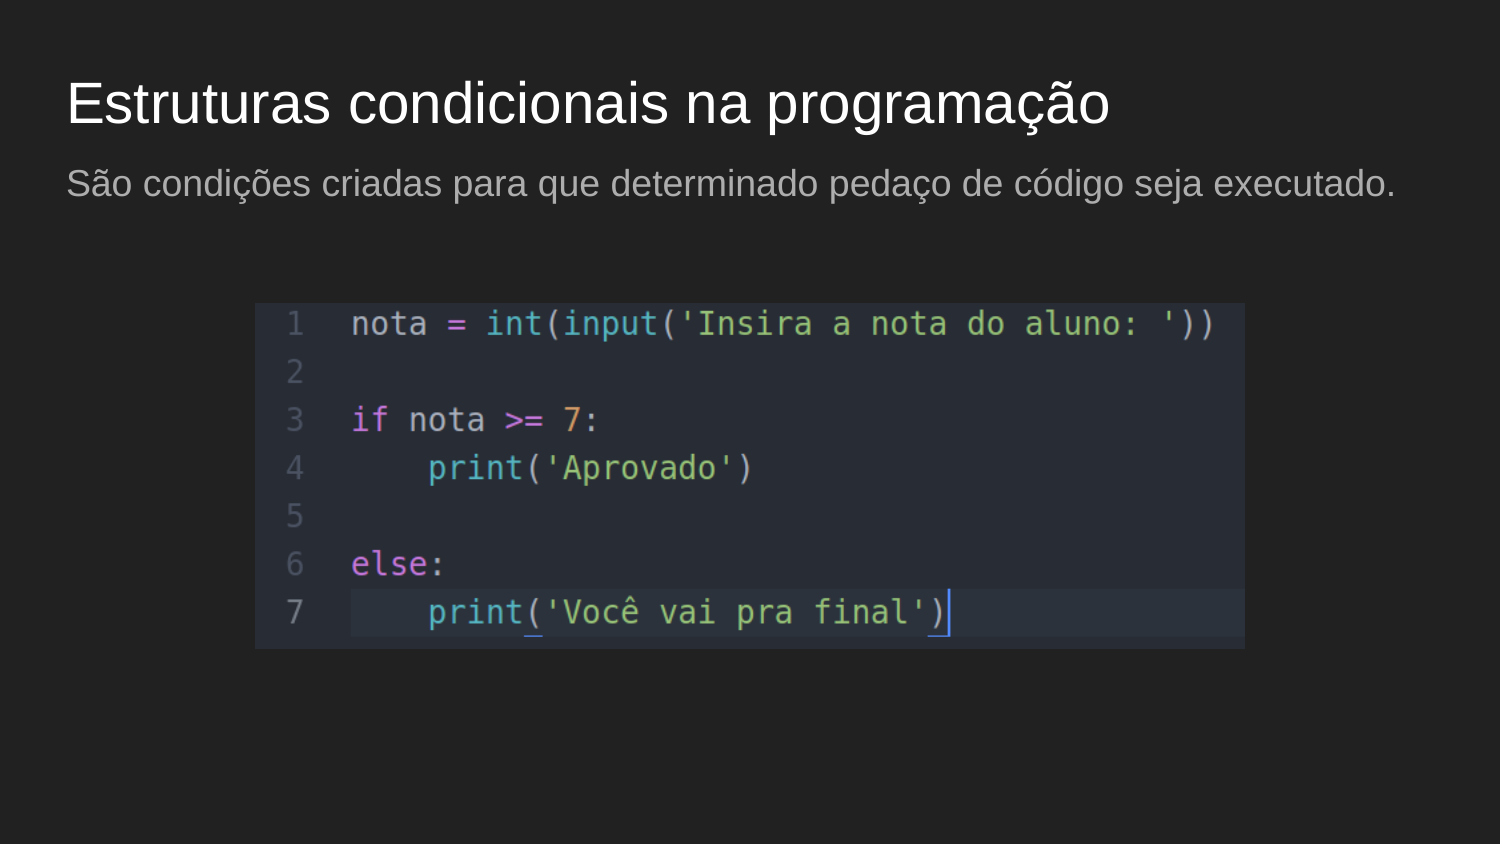

# Estruturas condicionais na programação
São condições criadas para que determinado pedaço de código seja executado.